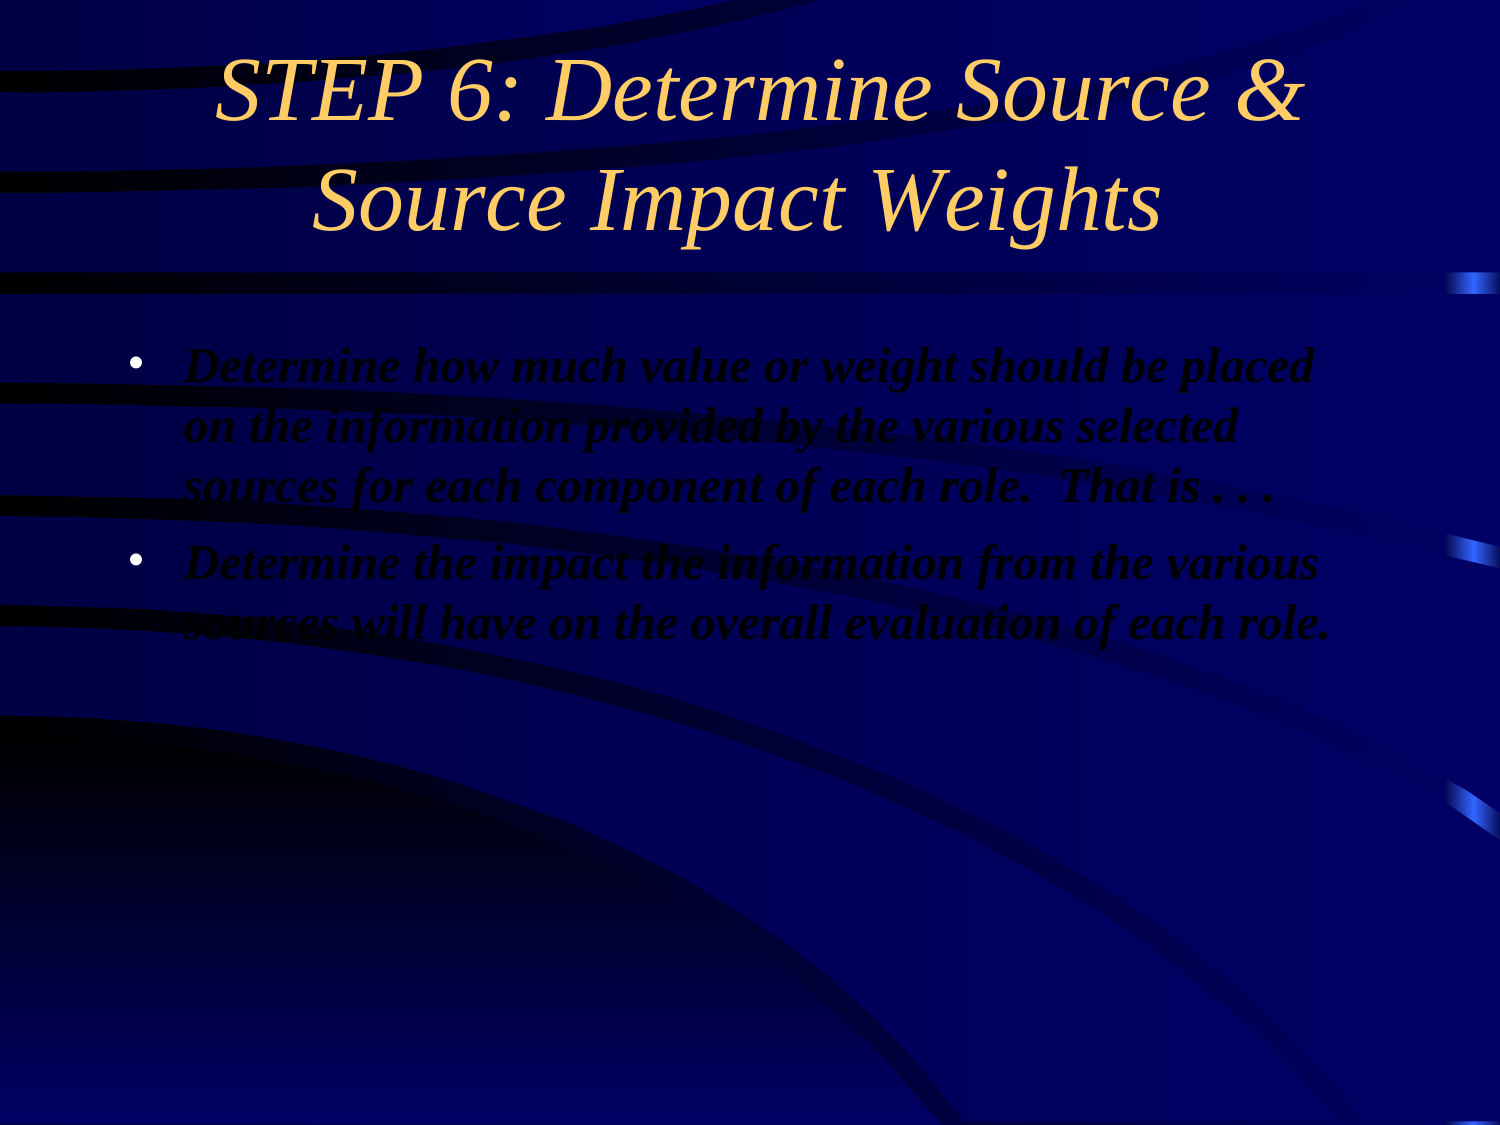

# STEP 6: Determine Source & Source Impact Weights
Determine how much value or weight should be placed on the information provided by the various selected sources for each component of each role. That is . . .
Determine the impact the information from the various sources will have on the overall evaluation of each role.